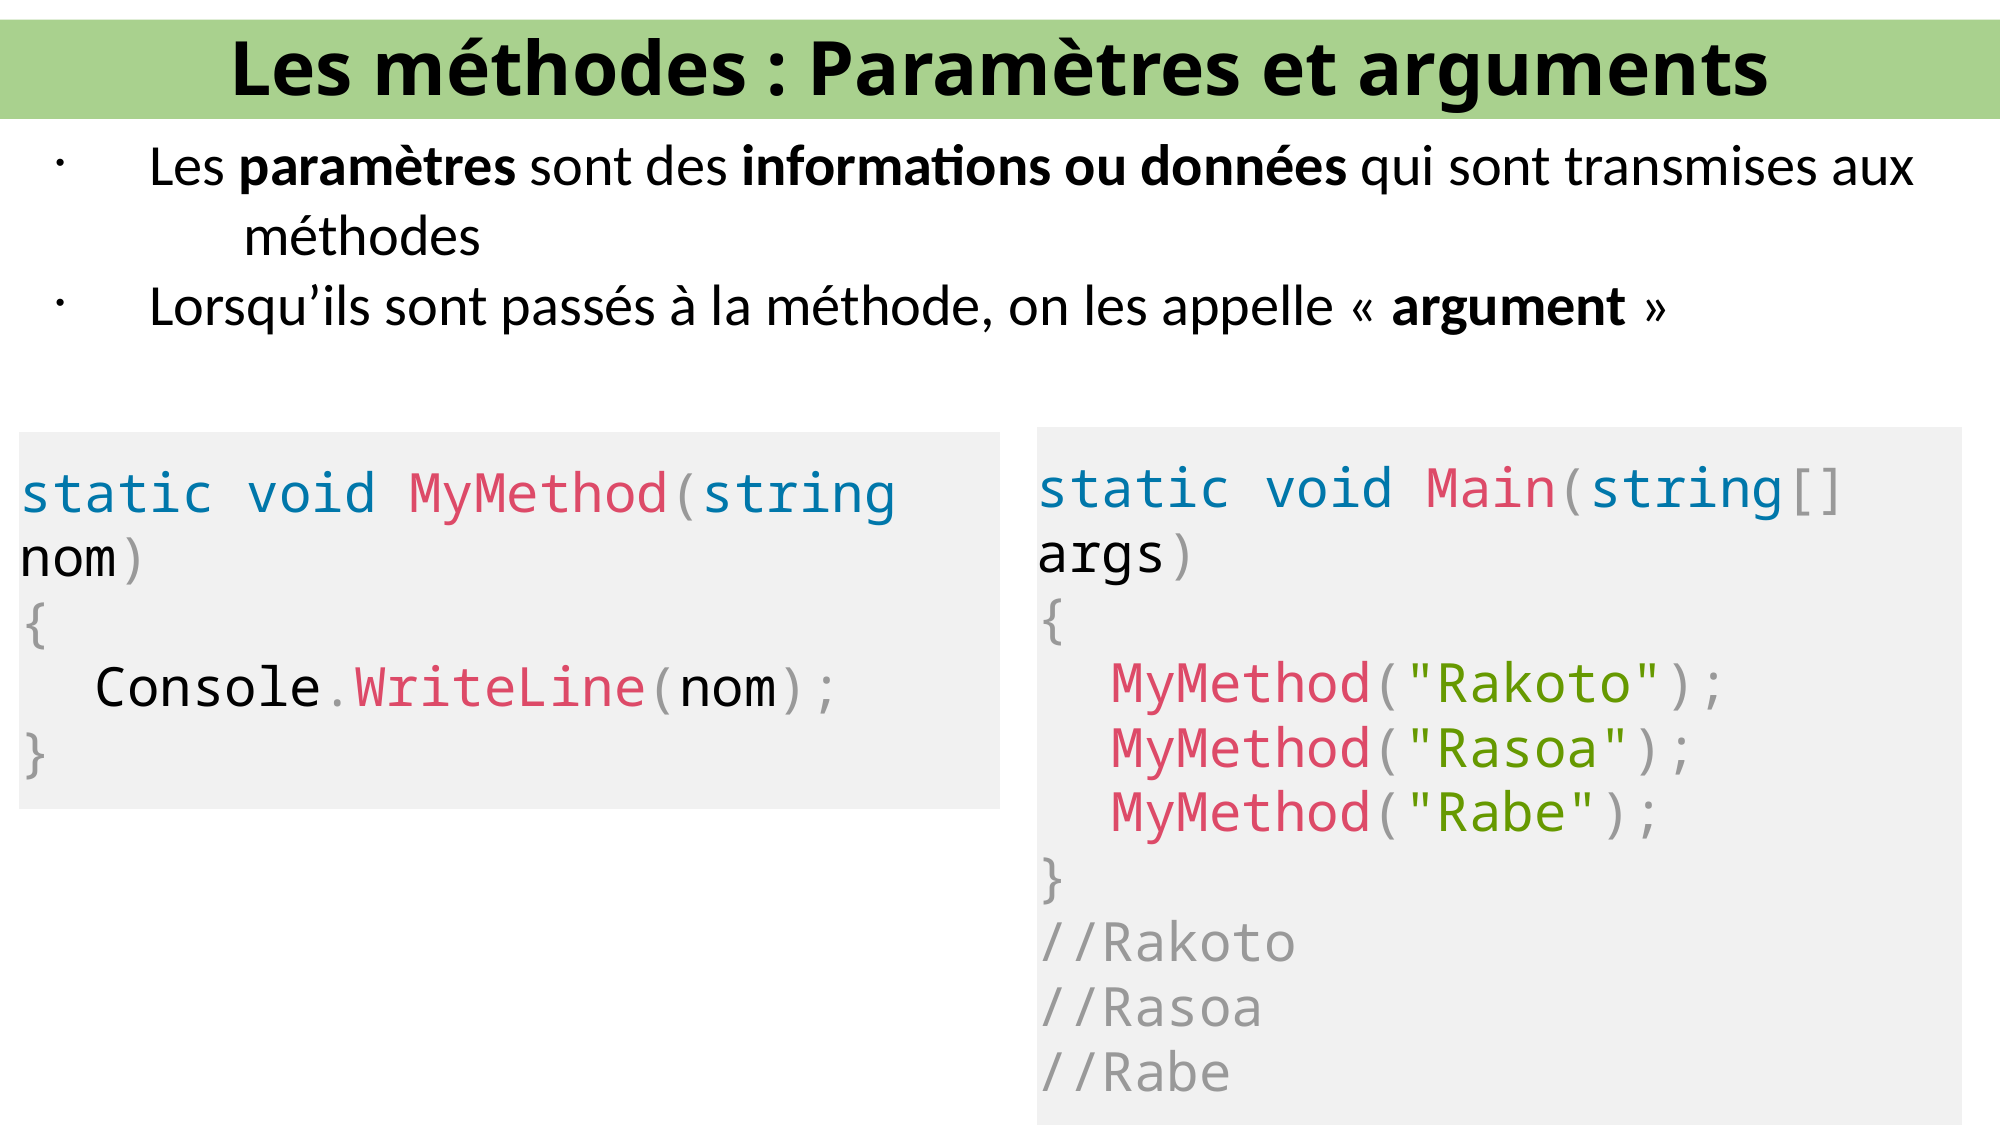

# Les méthodes : Paramètres et arguments
Les paramètres sont des informations ou données qui sont transmises aux méthodes
Lorsqu’ils sont passés à la méthode, on les appelle « argument »
static void Main(string[] args)
{
	MyMethod("Rakoto");
	MyMethod("Rasoa");
	MyMethod("Rabe");
}
//Rakoto
//Rasoa
//Rabe
static void MyMethod(string nom)
{
	Console.WriteLine(nom);
}